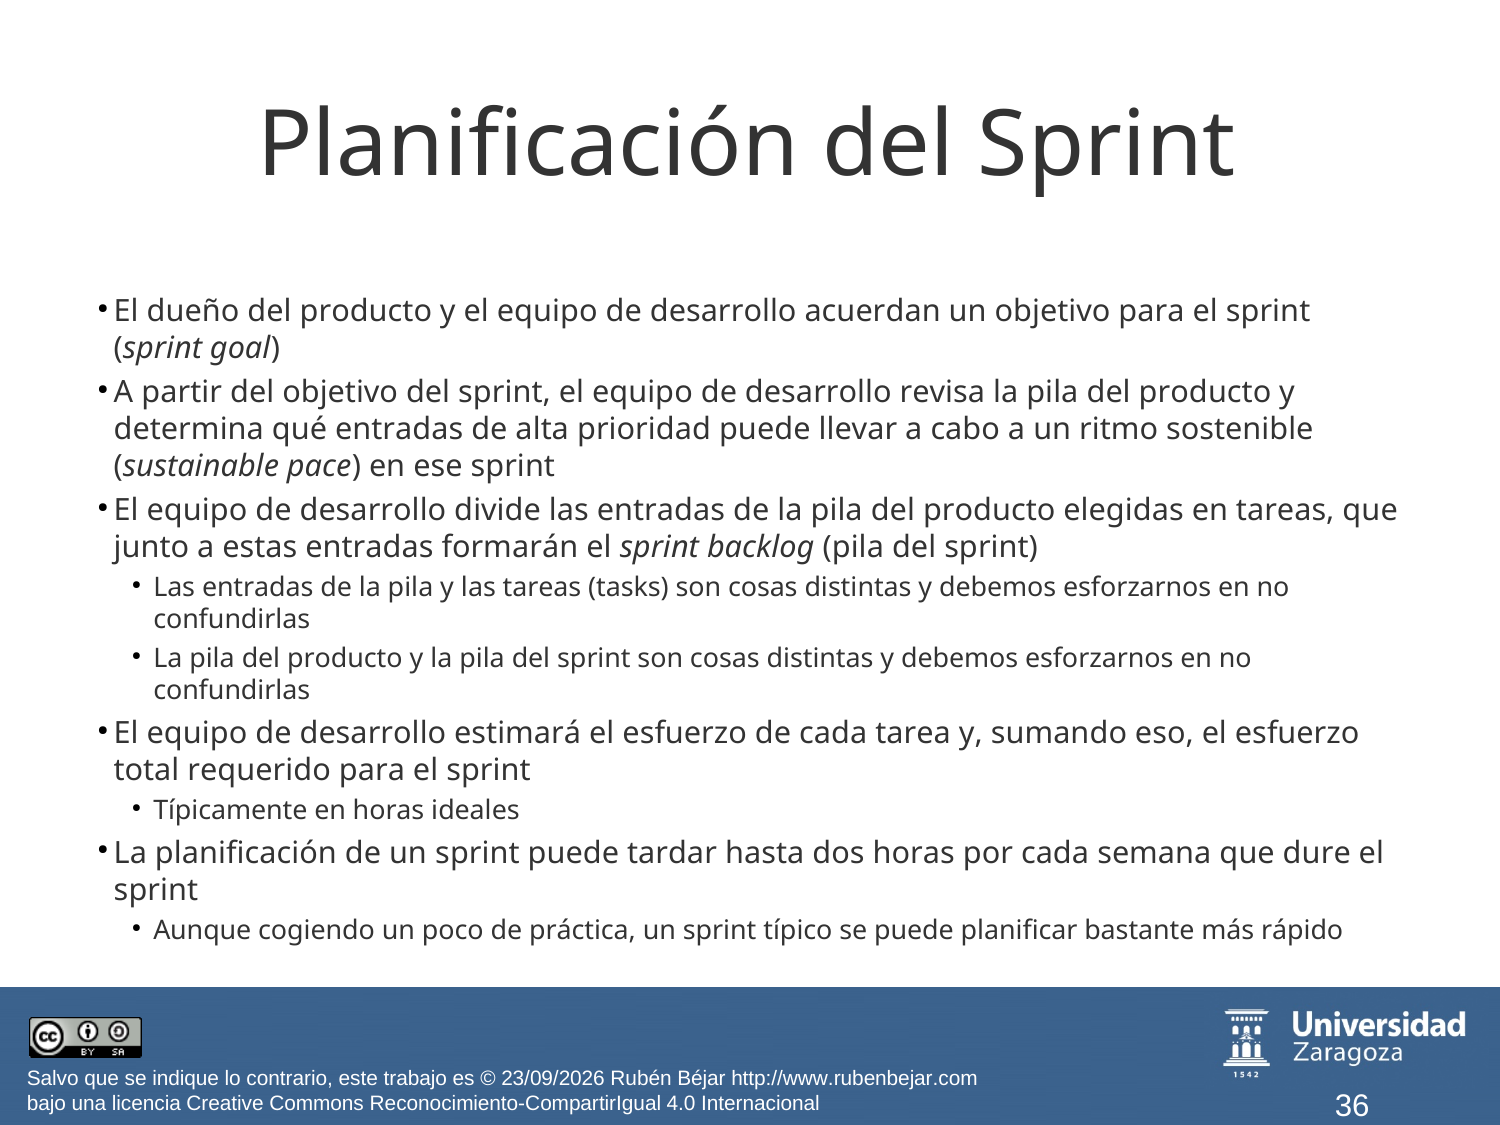

# Planificación del Sprint
El dueño del producto y el equipo de desarrollo acuerdan un objetivo para el sprint (sprint goal)
A partir del objetivo del sprint, el equipo de desarrollo revisa la pila del producto y determina qué entradas de alta prioridad puede llevar a cabo a un ritmo sostenible (sustainable pace) en ese sprint
El equipo de desarrollo divide las entradas de la pila del producto elegidas en tareas, que junto a estas entradas formarán el sprint backlog (pila del sprint)
Las entradas de la pila y las tareas (tasks) son cosas distintas y debemos esforzarnos en no confundirlas
La pila del producto y la pila del sprint son cosas distintas y debemos esforzarnos en no confundirlas
El equipo de desarrollo estimará el esfuerzo de cada tarea y, sumando eso, el esfuerzo total requerido para el sprint
Típicamente en horas ideales
La planificación de un sprint puede tardar hasta dos horas por cada semana que dure el sprint
Aunque cogiendo un poco de práctica, un sprint típico se puede planificar bastante más rápido